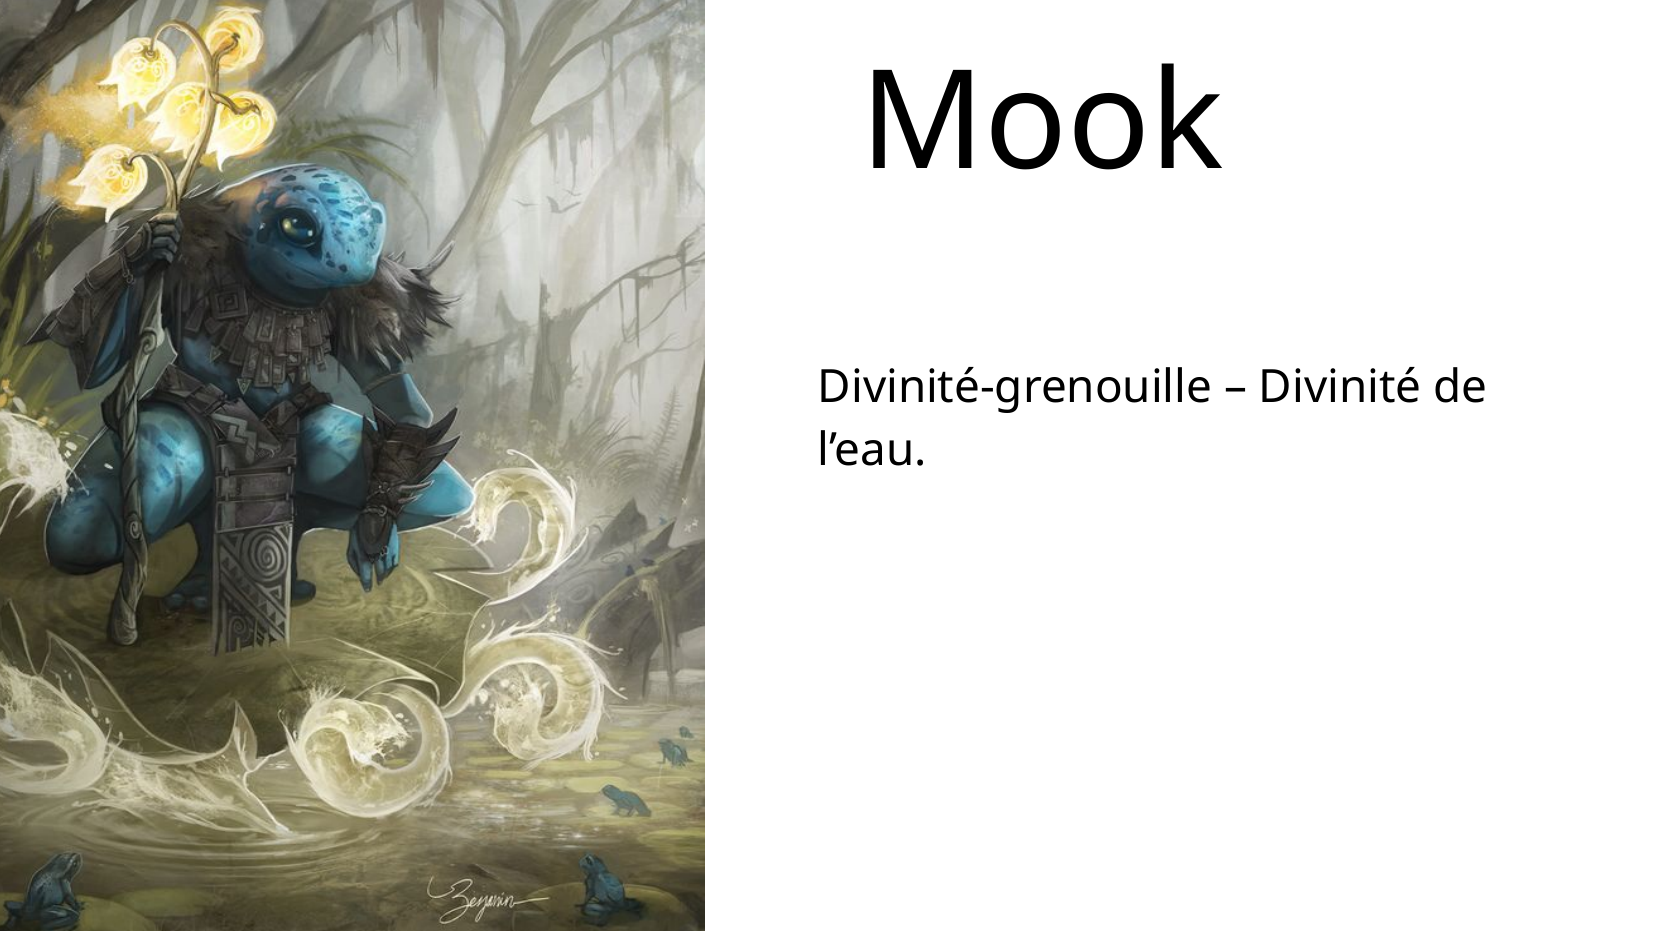

# Mook
Divinité-grenouille – Divinité de l’eau.